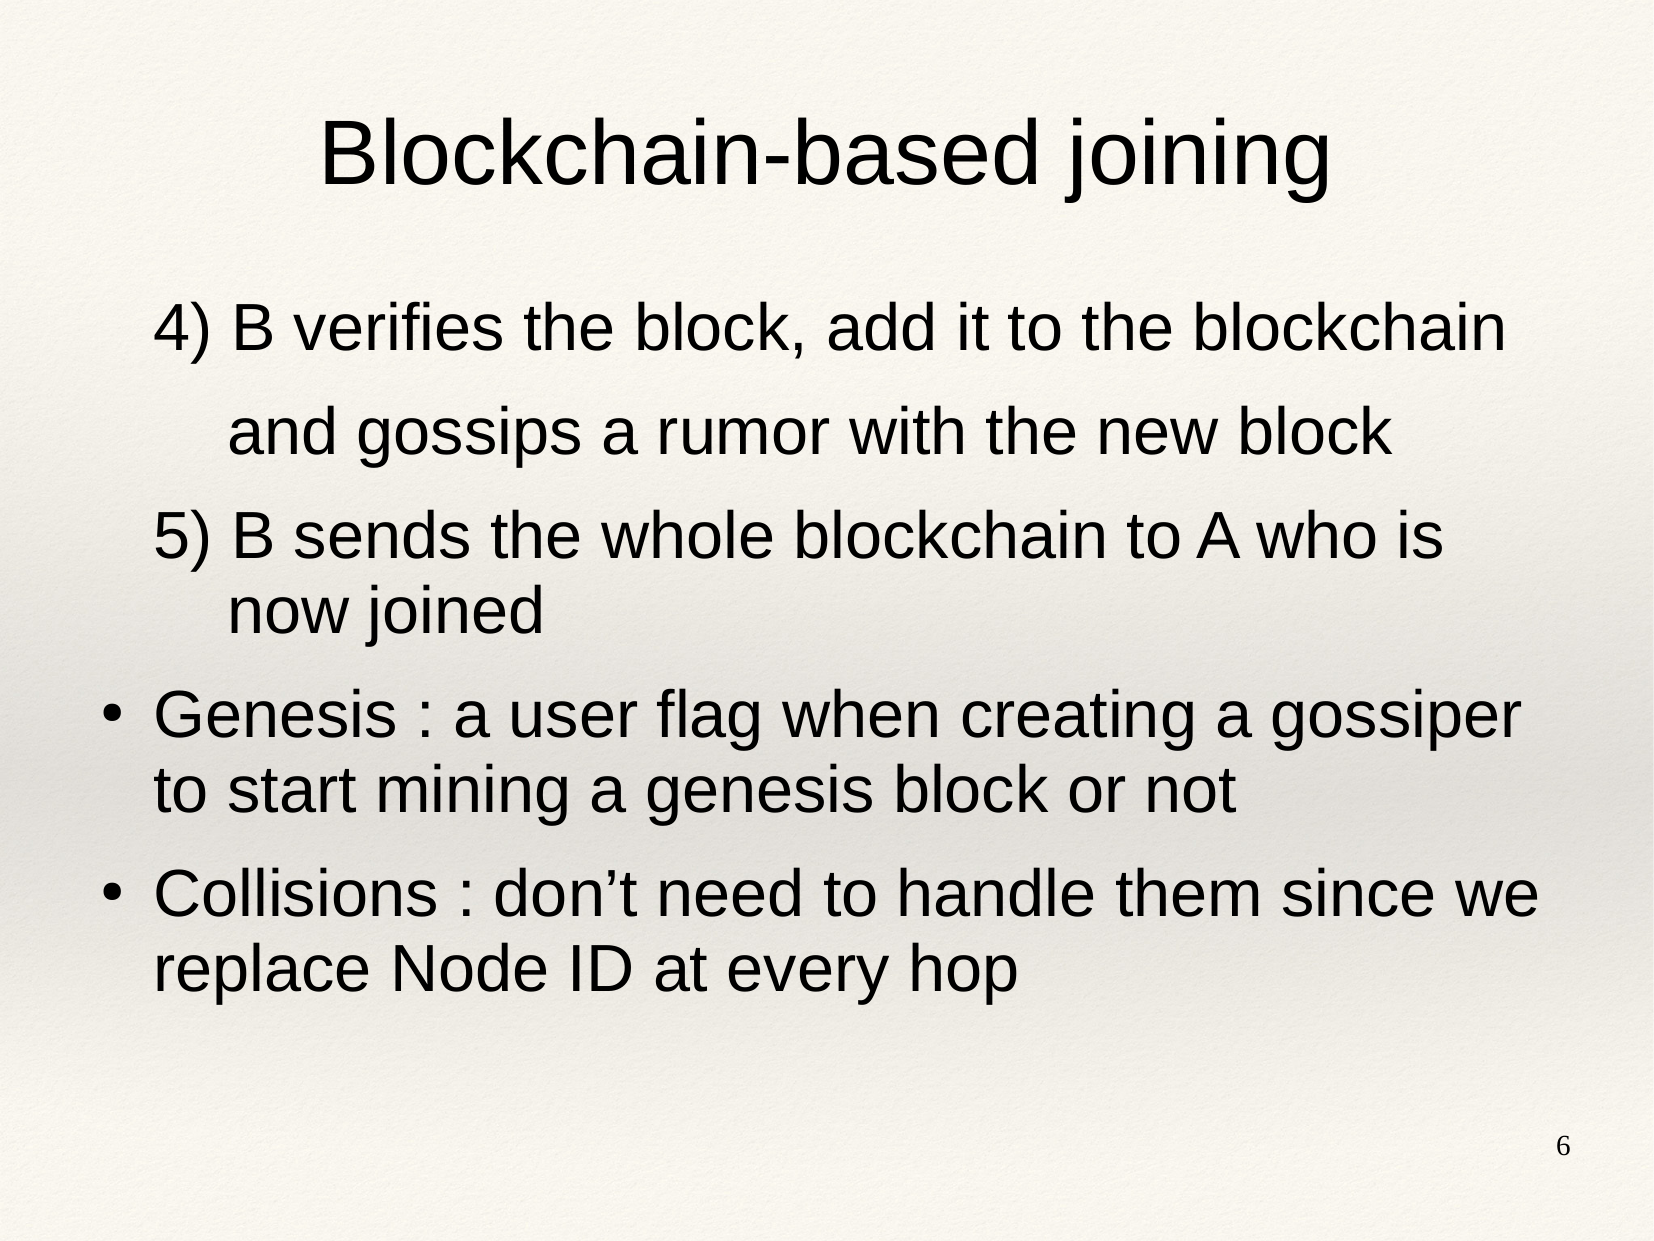

# Blockchain-based joining
4) B verifies the block, add it to the blockchain
 and gossips a rumor with the new block
5) B sends the whole blockchain to A who is now joined
Genesis : a user flag when creating a gossiper to start mining a genesis block or not
Collisions : don’t need to handle them since we replace Node ID at every hop
6